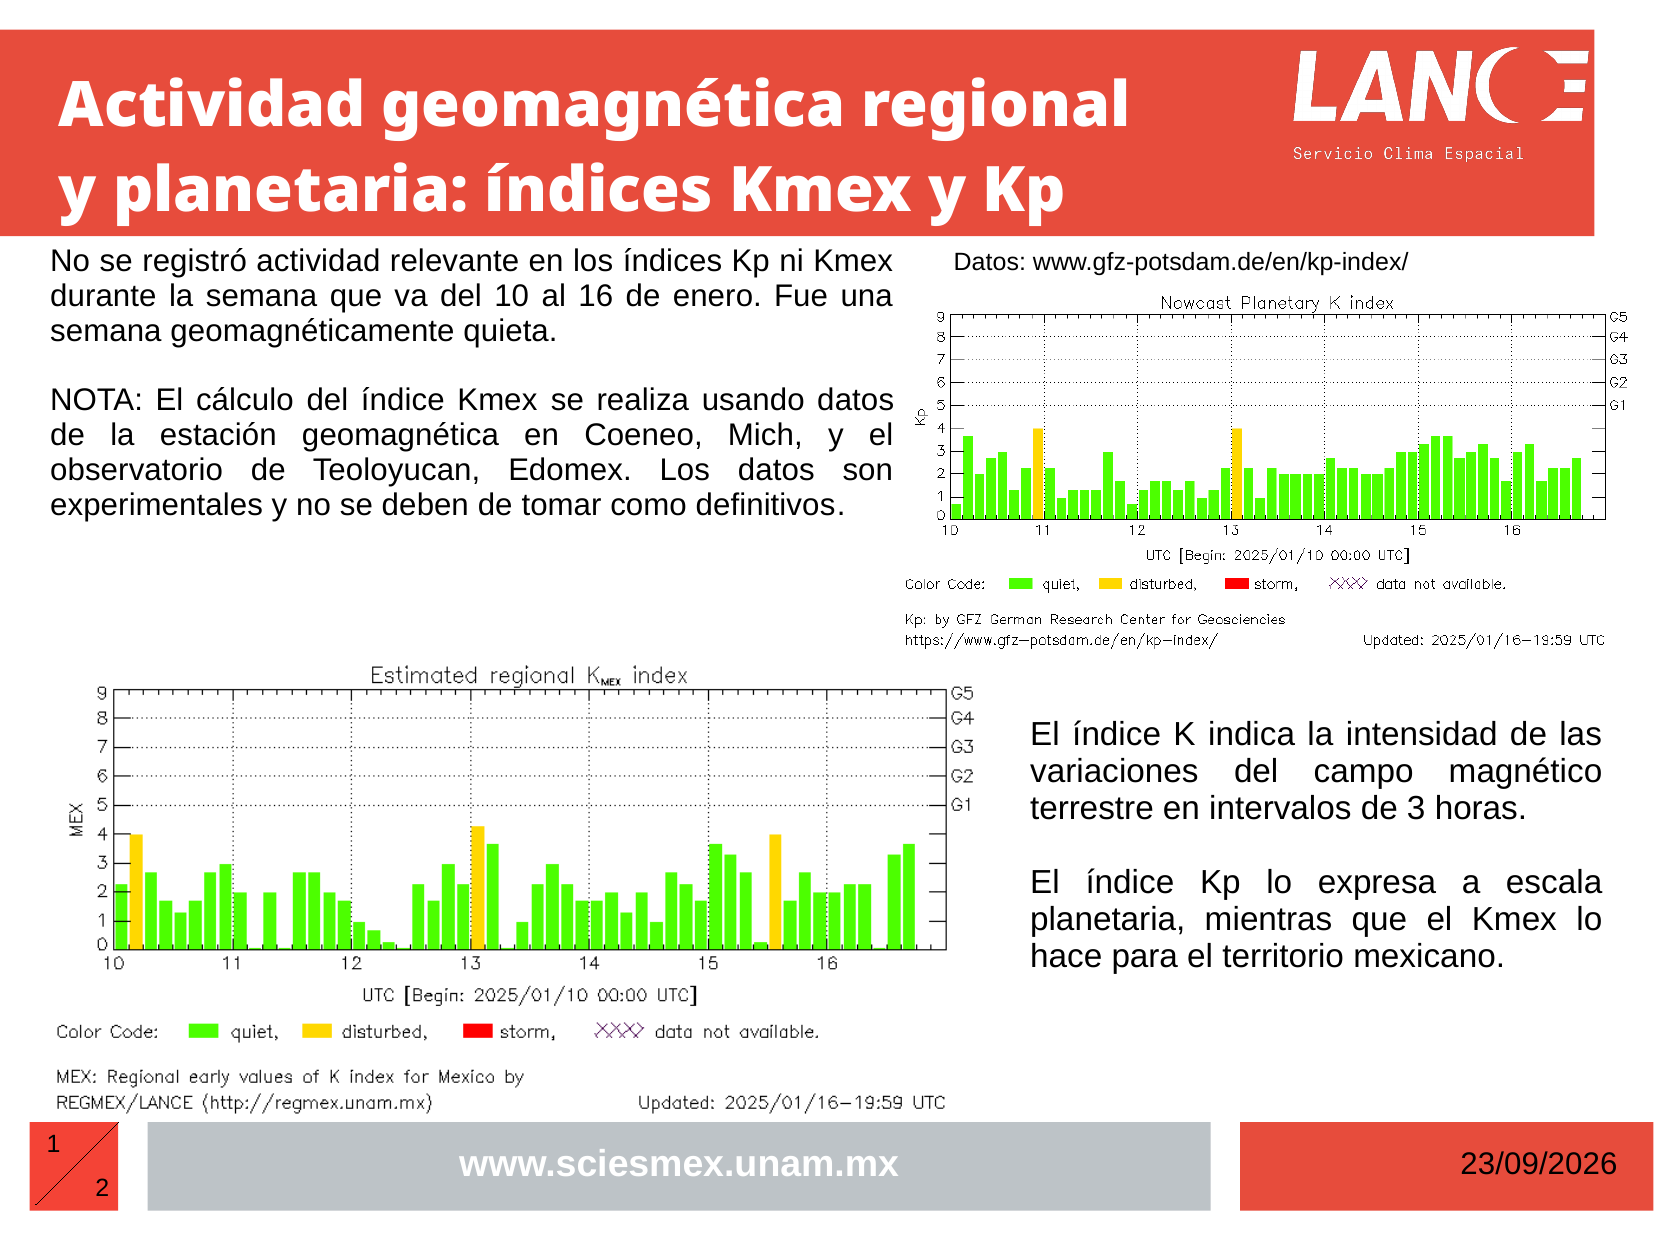

# Actividad geomagnética regional y planetaria: índices Kmex y Kp
No se registró actividad relevante en los índices Kp ni Kmex durante la semana que va del 10 al 16 de enero. Fue una semana geomagnéticamente quieta.
NOTA: El cálculo del índice Kmex se realiza usando datos de la estación geomagnética en Coeneo, Mich, y el observatorio de Teoloyucan, Edomex. Los datos son experimentales y no se deben de tomar como definitivos.
Datos: www.gfz-potsdam.de/en/kp-index/
El índice K indica la intensidad de las variaciones del campo magnético terrestre en intervalos de 3 horas.
El índice Kp lo expresa a escala planetaria, mientras que el Kmex lo hace para el territorio mexicano.
www.sciesmex.unam.mx
2